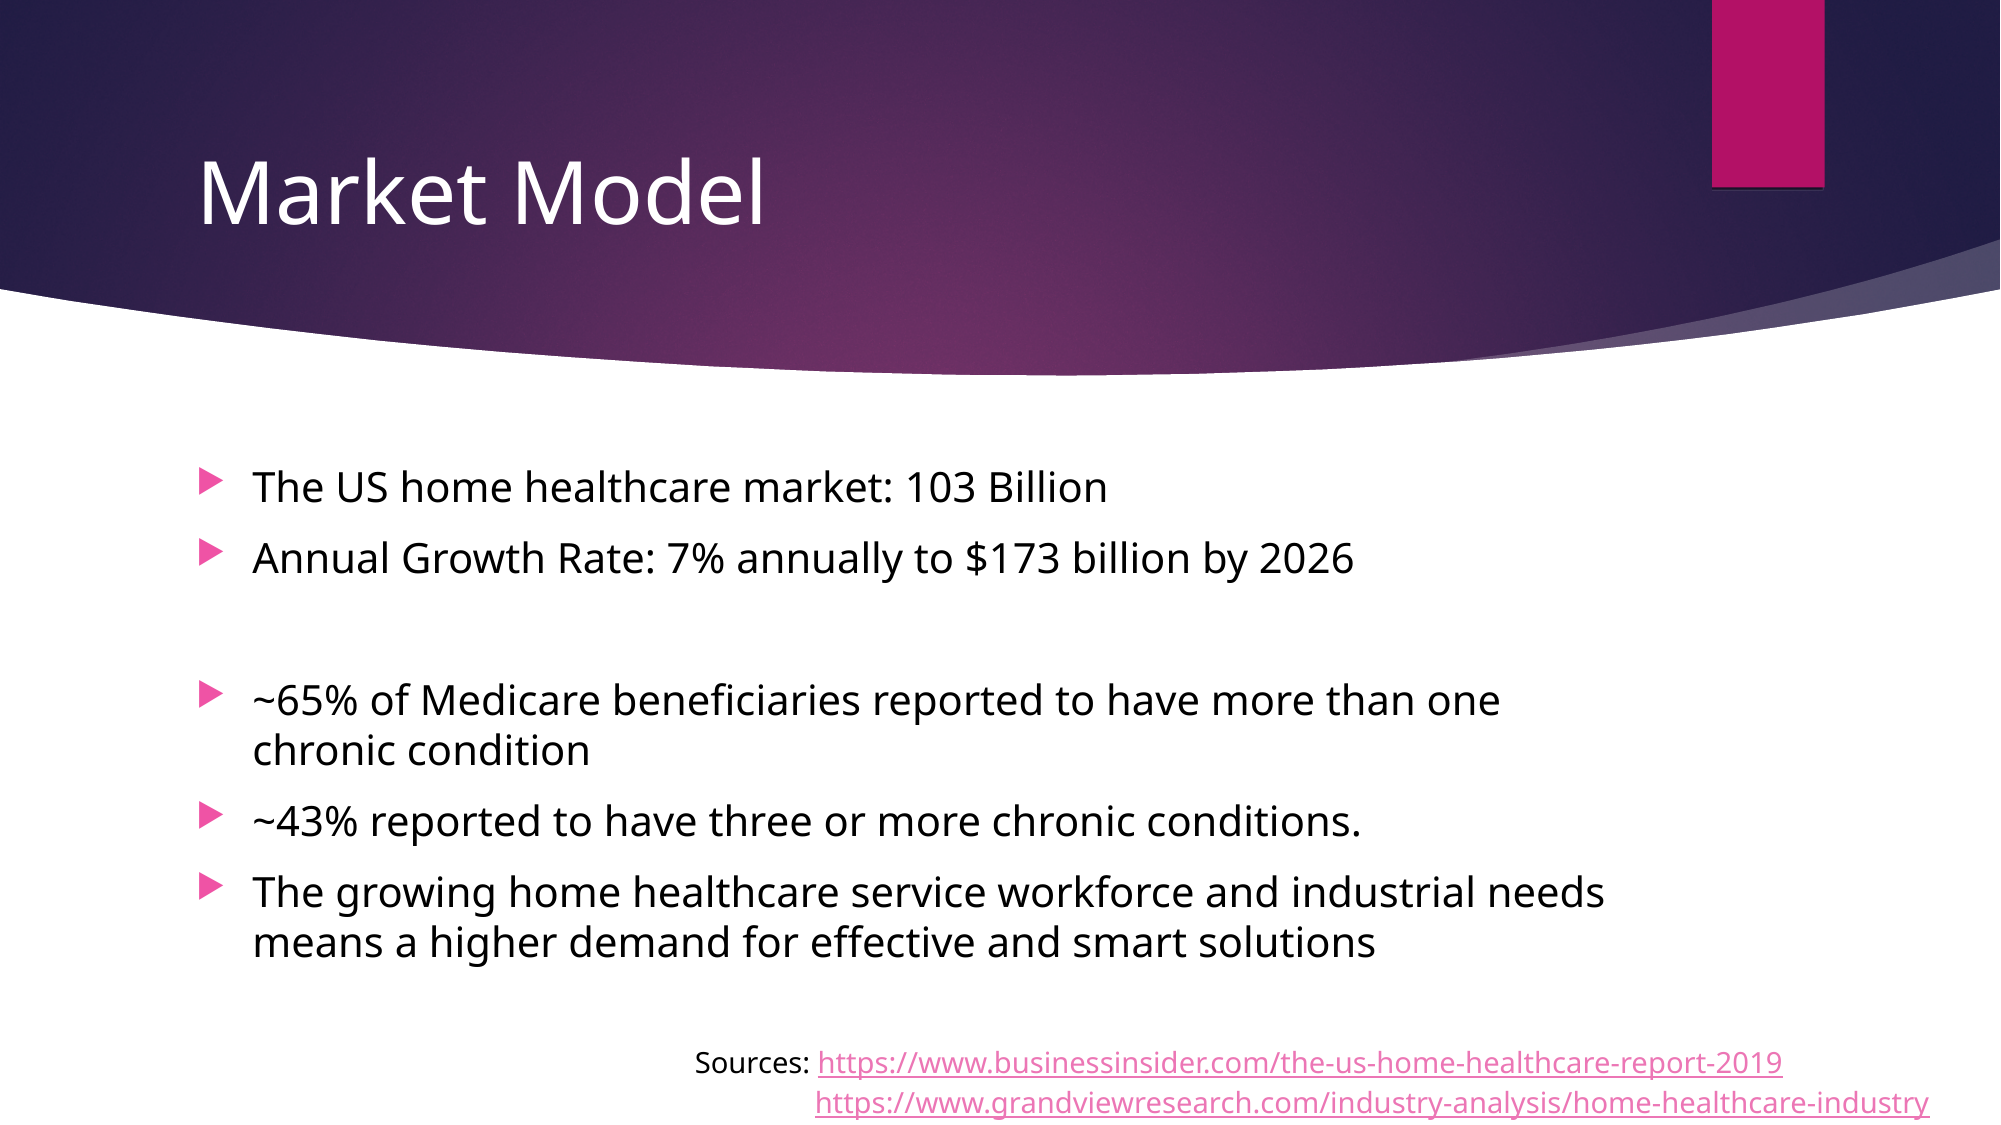

# Market Model
The US home healthcare market: 103 Billion
Annual Growth Rate: 7% annually to $173 billion by 2026
~65% of Medicare beneficiaries reported to have more than one chronic condition
~43% reported to have three or more chronic conditions.
The growing home healthcare service workforce and industrial needs means a higher demand for effective and smart solutions
Sources: https://www.businessinsider.com/the-us-home-healthcare-report-2019
	 https://www.grandviewresearch.com/industry-analysis/home-healthcare-industry